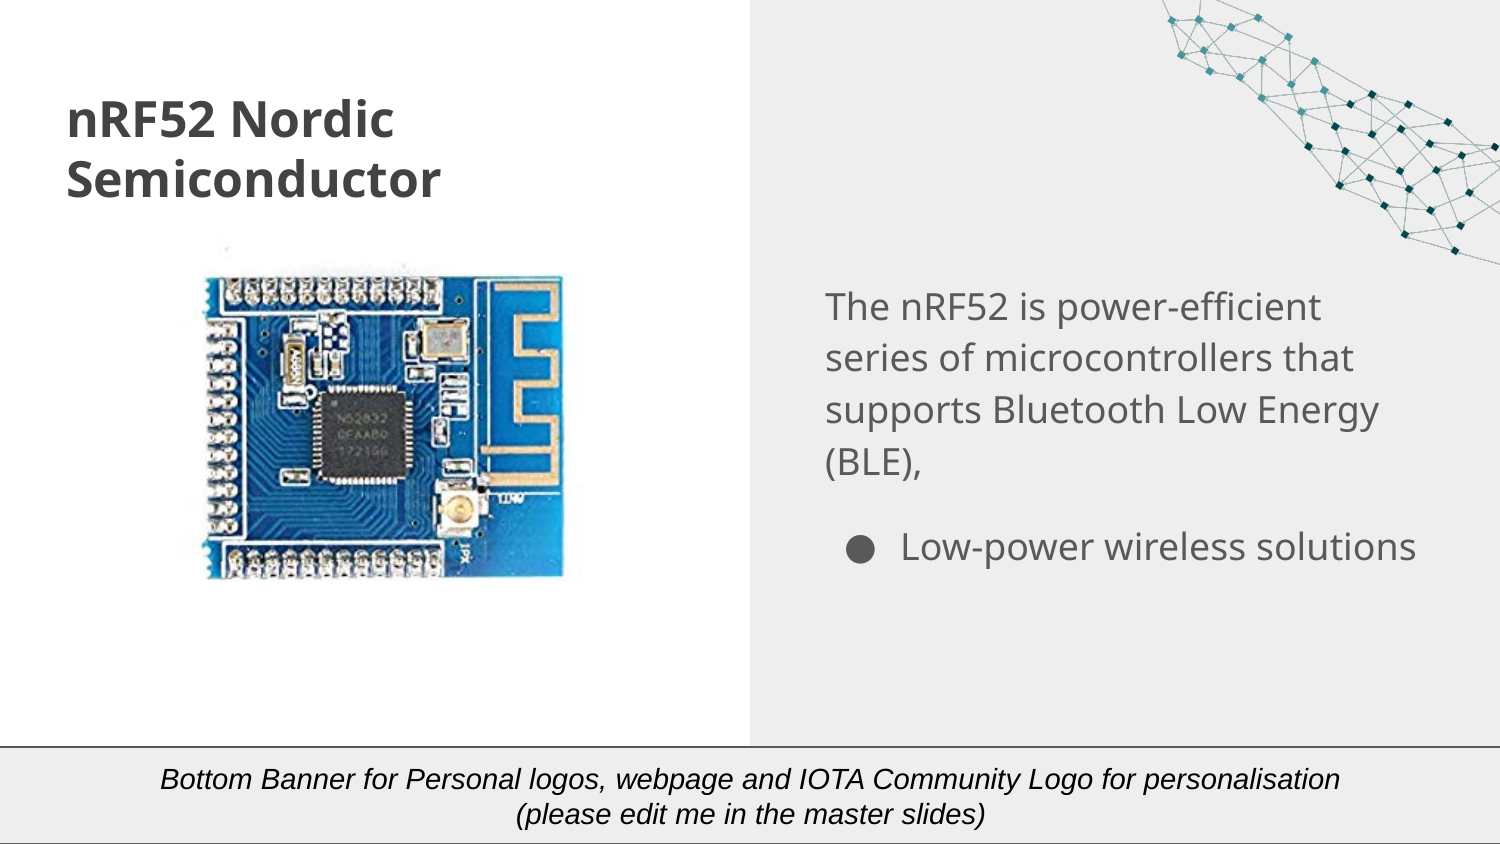

# nRF52 Nordic Semiconductor
The nRF52 is power-efficient series of microcontrollers that supports Bluetooth Low Energy (BLE),
Low-power wireless solutions